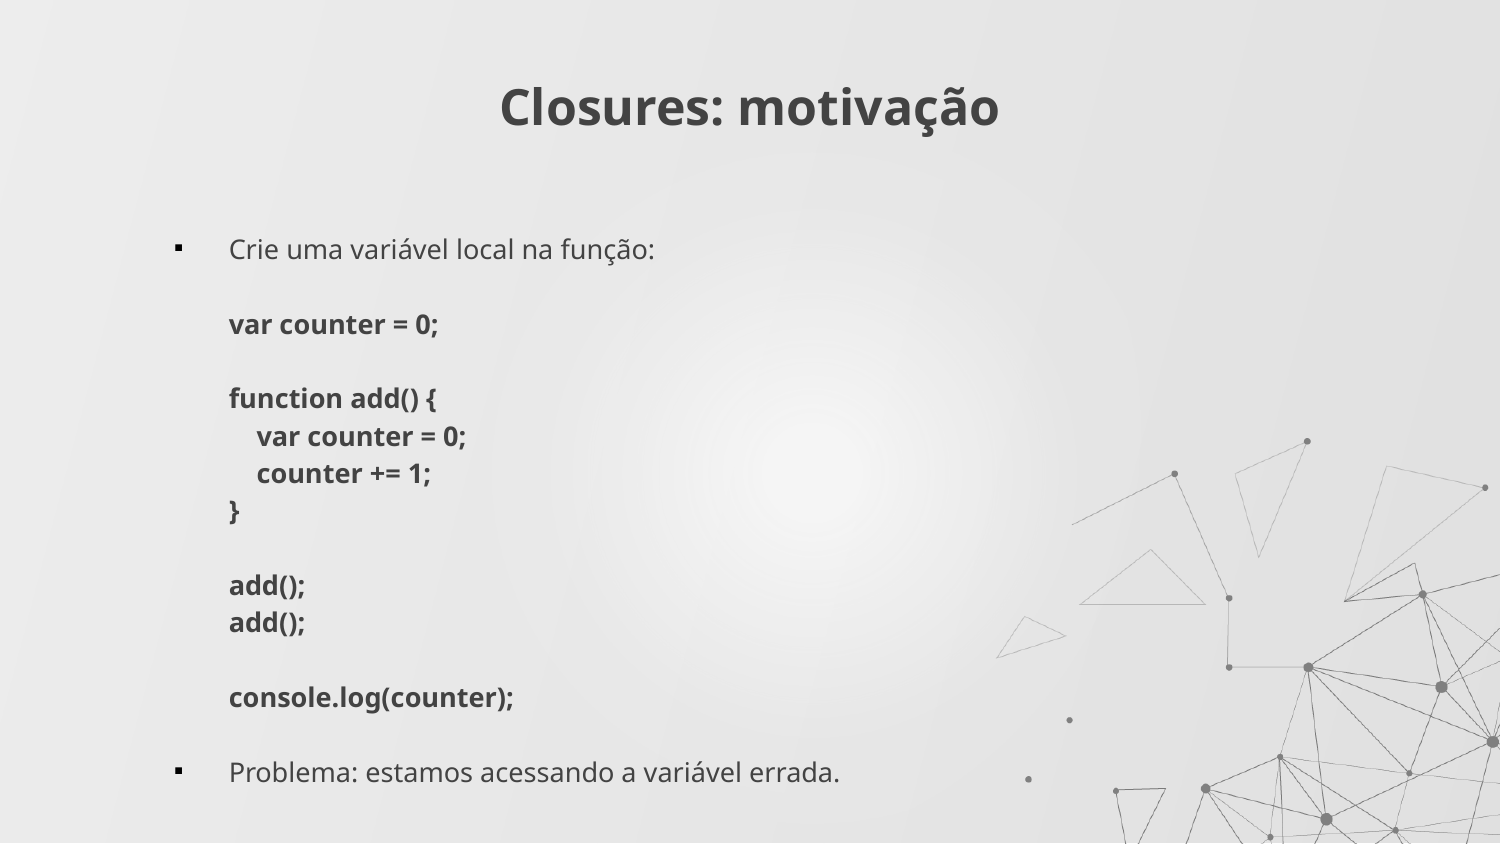

Closures: motivação
# Crie uma variável local na função:
var counter = 0;
function add() {
 var counter = 0;
 counter += 1;
}
add();
add();
console.log(counter);
Problema: estamos acessando a variável errada.